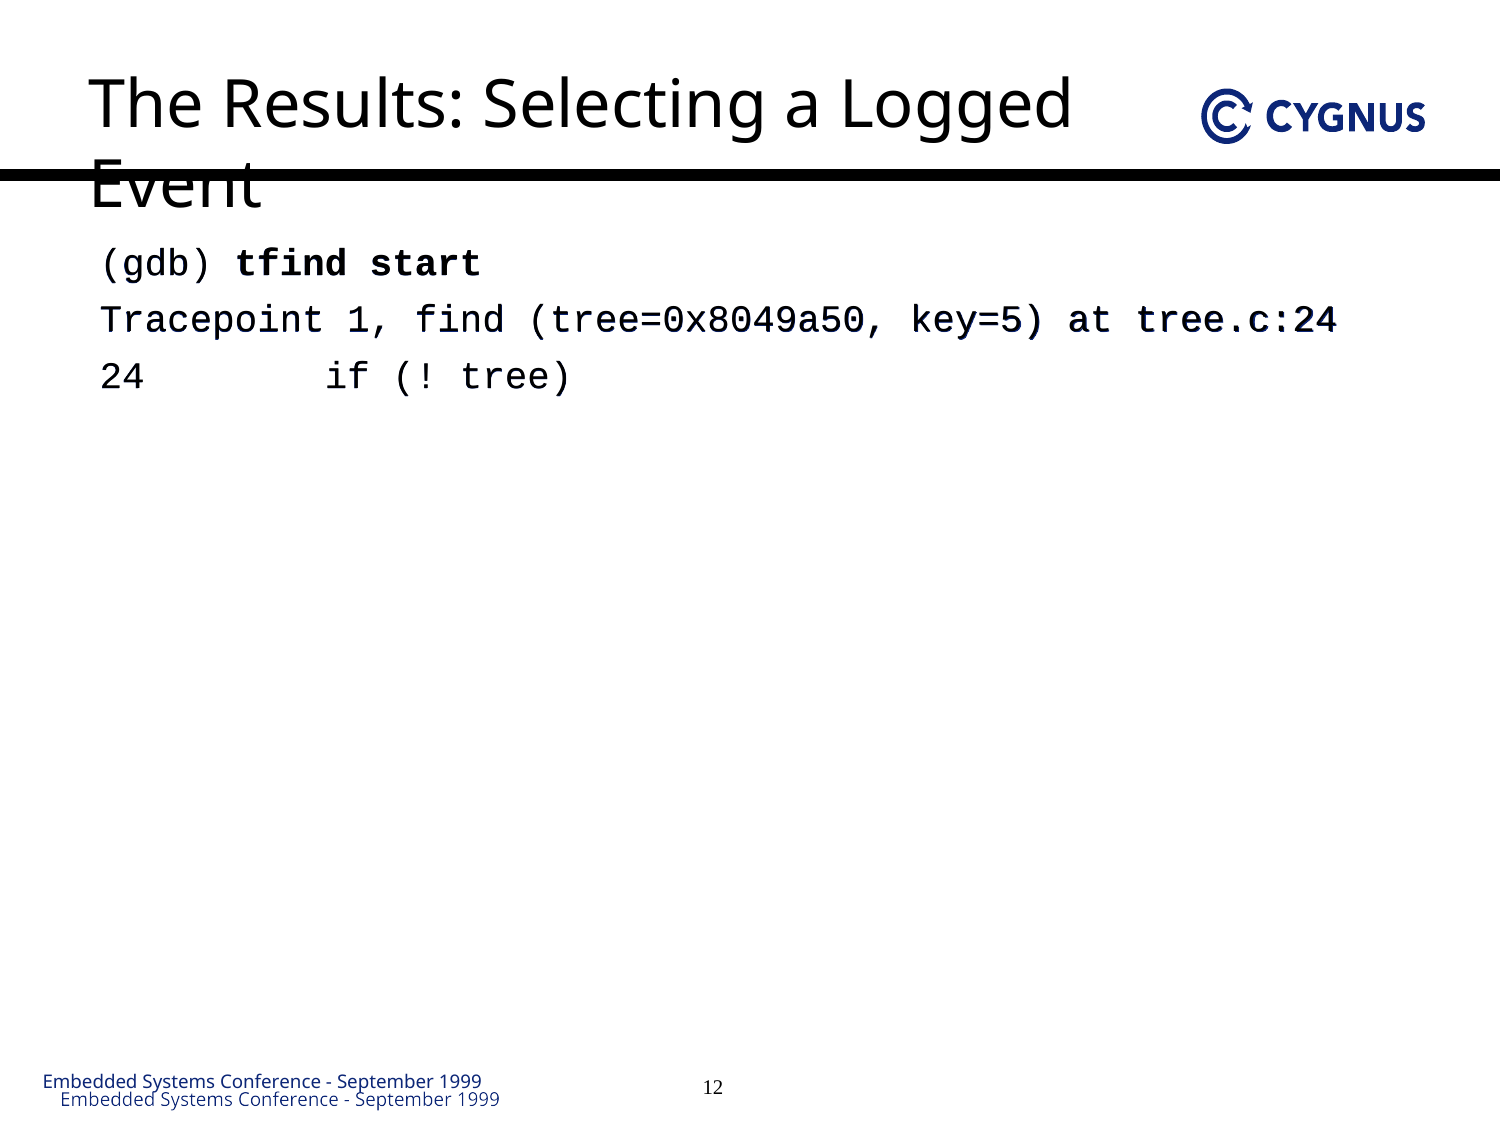

# The Results: Selecting a Logged Event
(gdb) tfind start
Tracepoint 1, find (tree=0x8049a50, key=5) at tree.c:24
24 if (! tree)
12